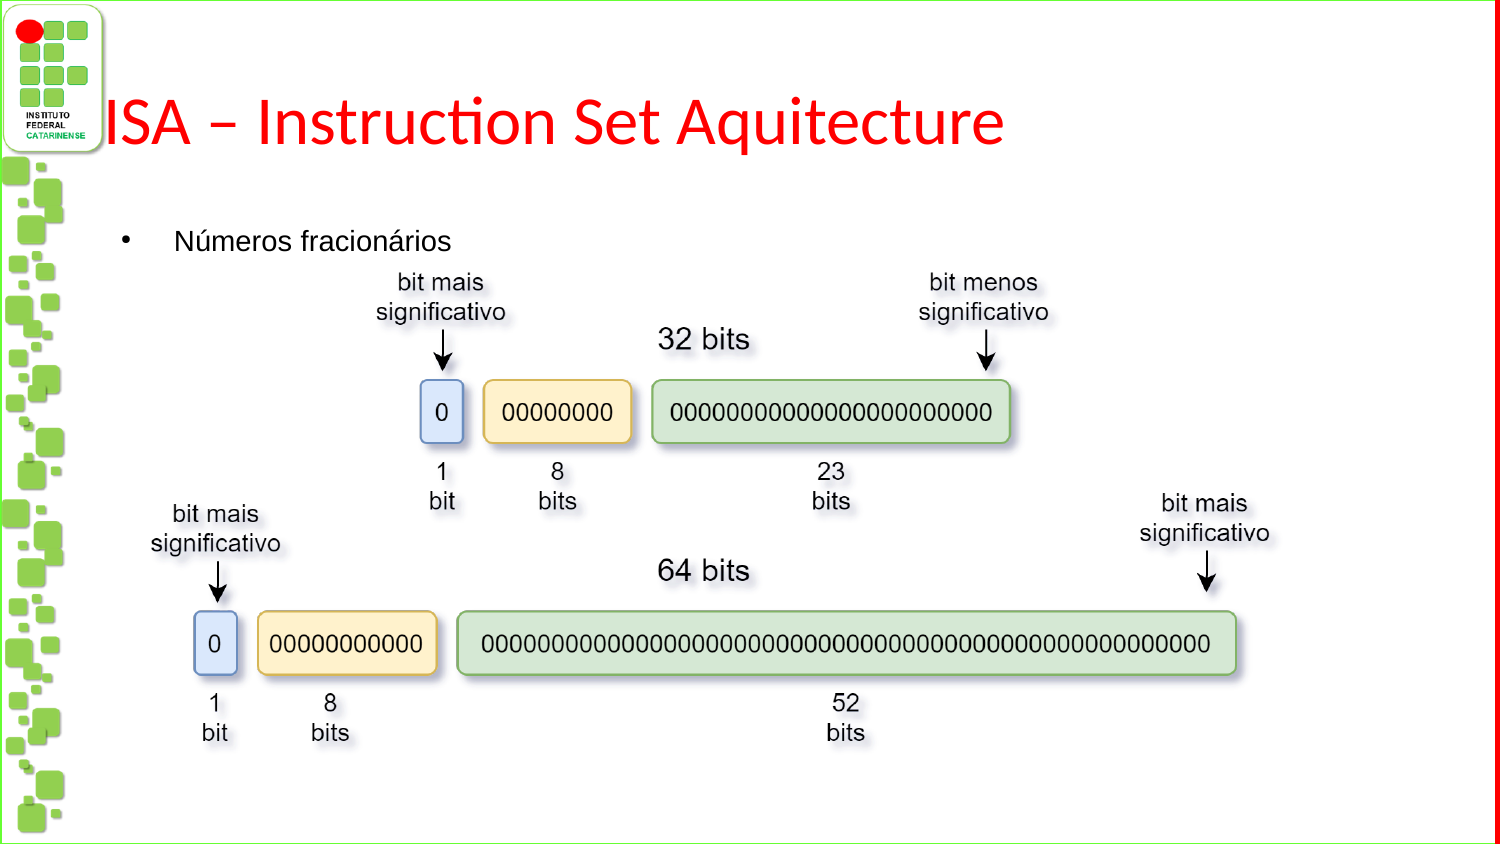

# ISA – Instruction Set Aquitecture
Números fracionários